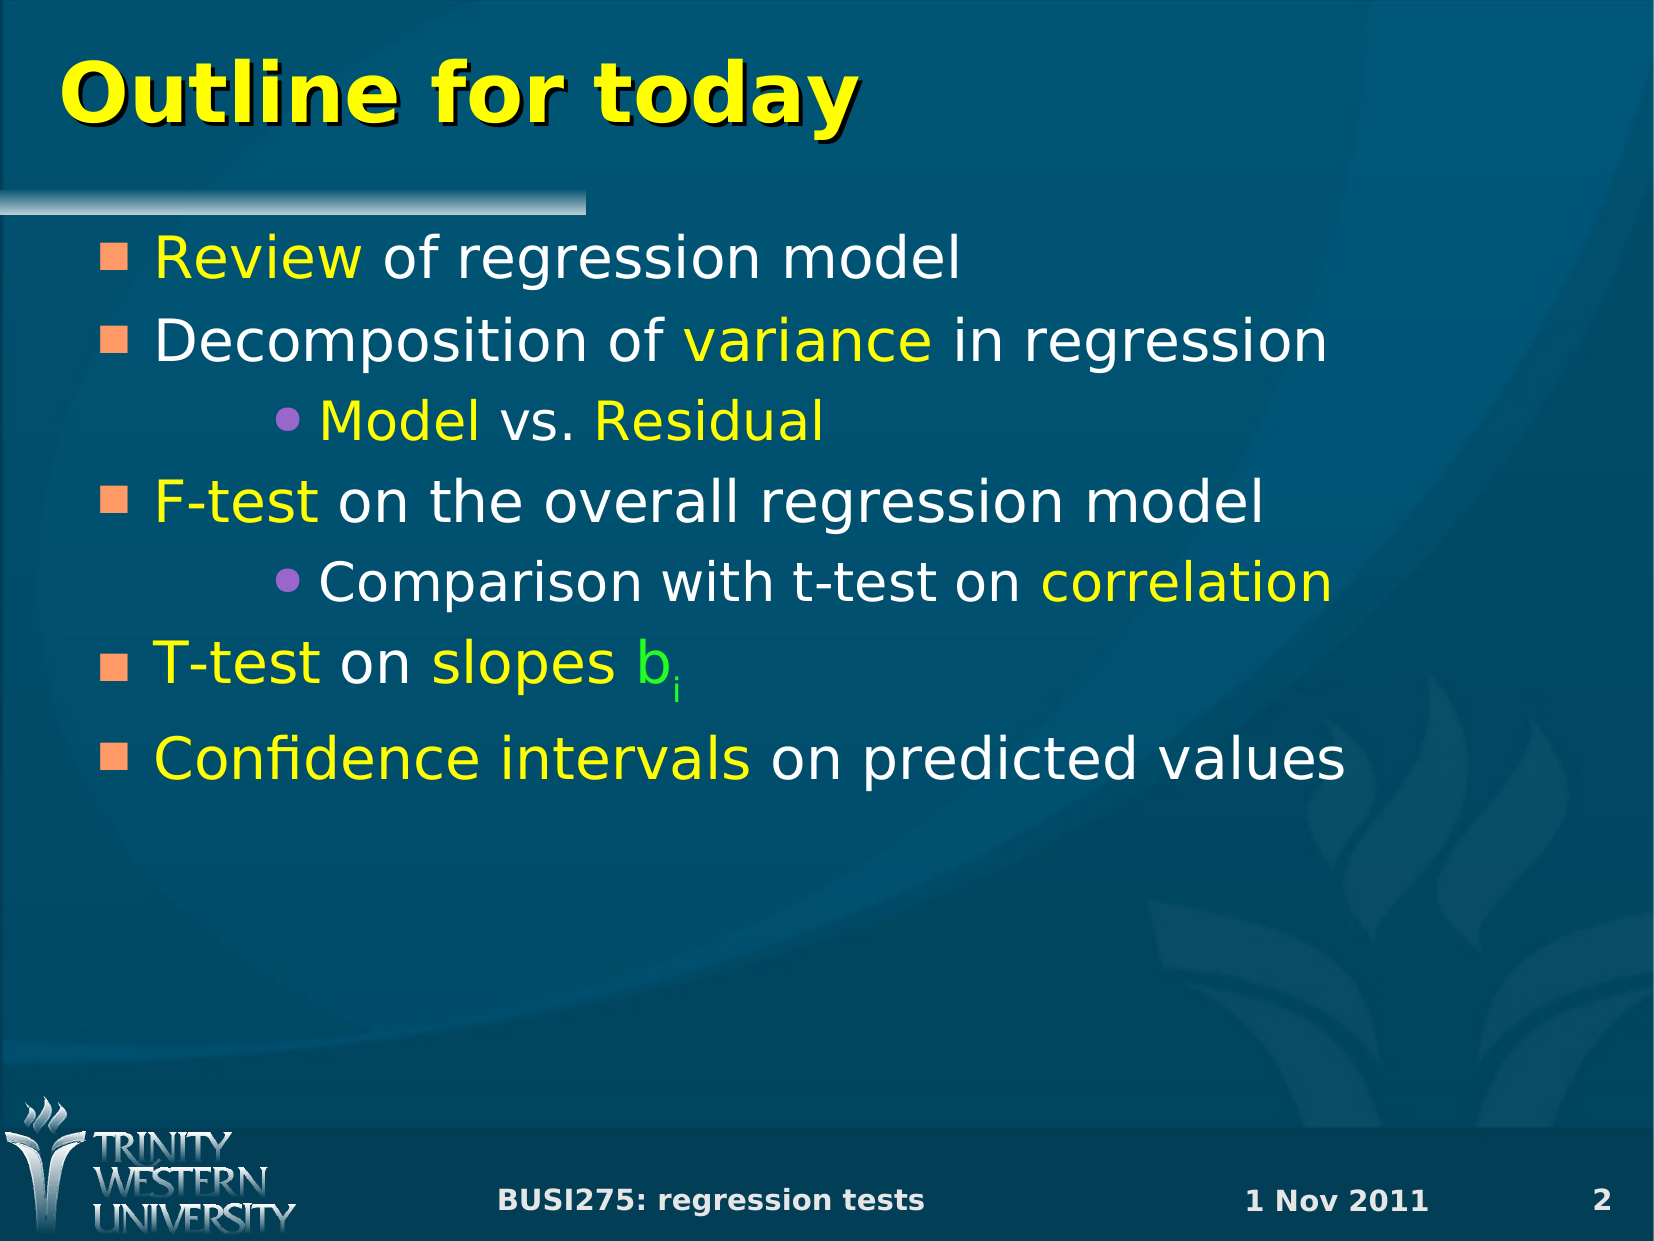

# Outline for today
Review of regression model
Decomposition of variance in regression
Model vs. Residual
F-test on the overall regression model
Comparison with t-test on correlation
T-test on slopes bi
Confidence intervals on predicted values
BUSI275: regression tests
1 Nov 2011
2